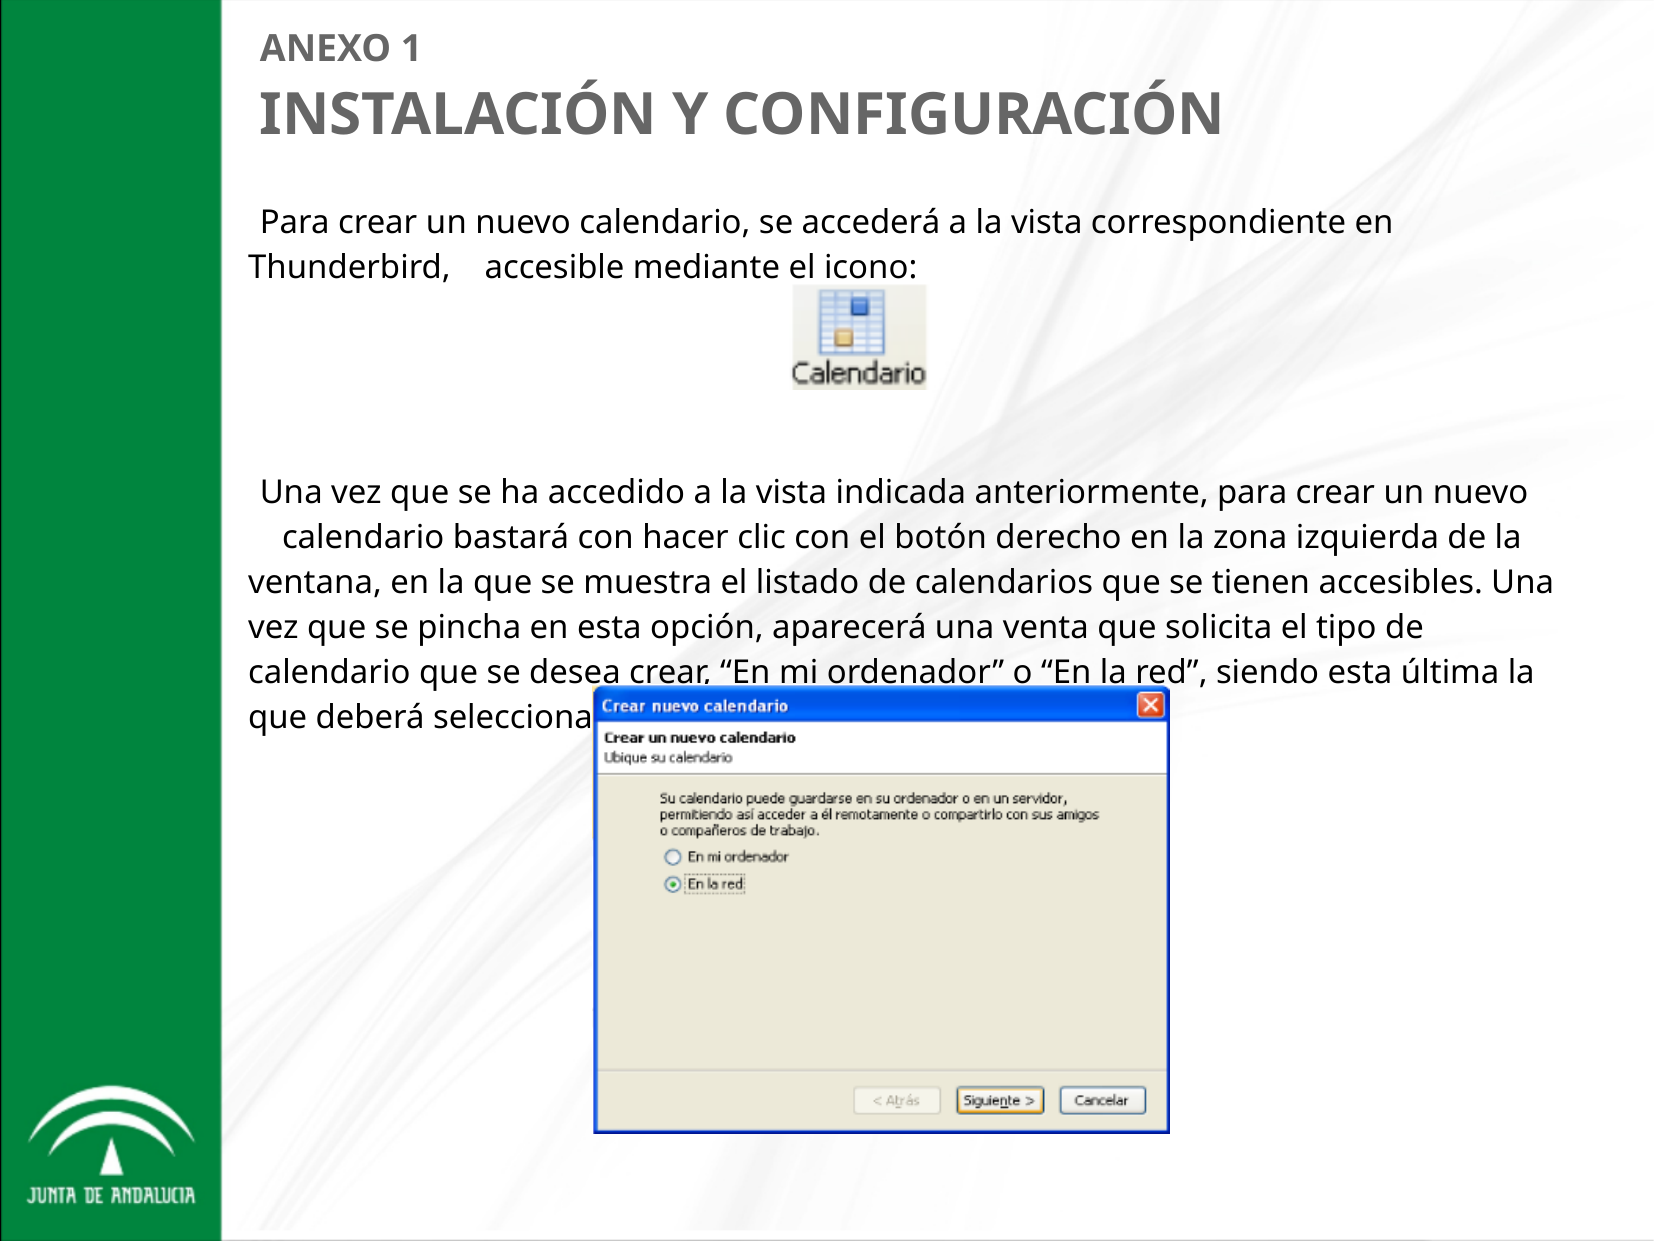

ANEXO 1
INSTALACIÓN Y CONFIGURACIÓN
Para crear un nuevo calendario, se accederá a la vista correspondiente en Thunderbird, accesible mediante el icono:
Una vez que se ha accedido a la vista indicada anteriormente, para crear un nuevo calendario bastará con hacer clic con el botón derecho en la zona izquierda de la ventana, en la que se muestra el listado de calendarios que se tienen accesibles. Una vez que se pincha en esta opción, aparecerá una venta que solicita el tipo de calendario que se desea crear, “En mi ordenador” o “En la red”, siendo esta última la que deberá seleccionarse:
#